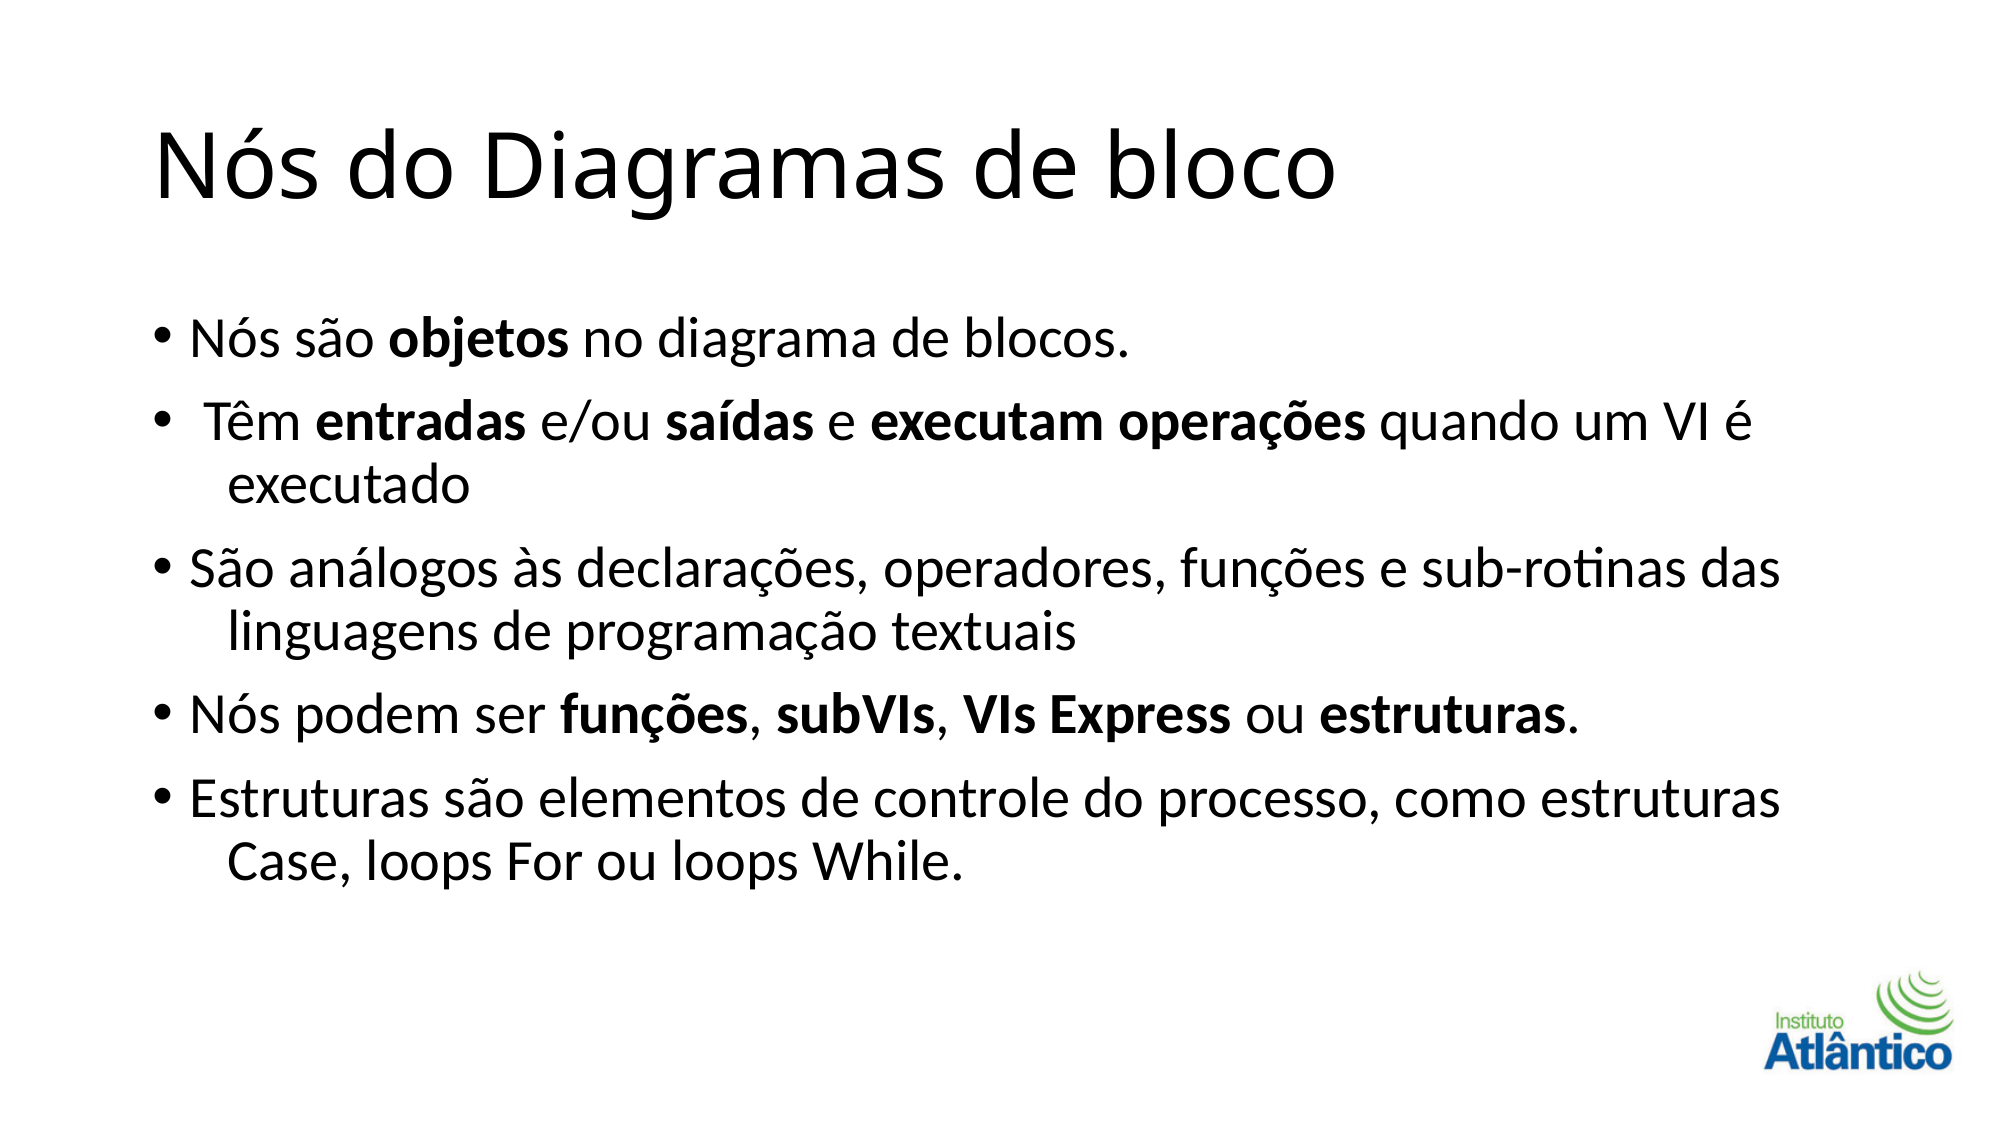

# Nós do Diagramas de bloco
Nós são objetos no diagrama de blocos.
 Têm entradas e/ou saídas e executam operações quando um VI é executado
São análogos às declarações, operadores, funções e sub-rotinas das linguagens de programação textuais
Nós podem ser funções, subVIs, VIs Express ou estruturas.
Estruturas são elementos de controle do processo, como estruturas Case, loops For ou loops While.